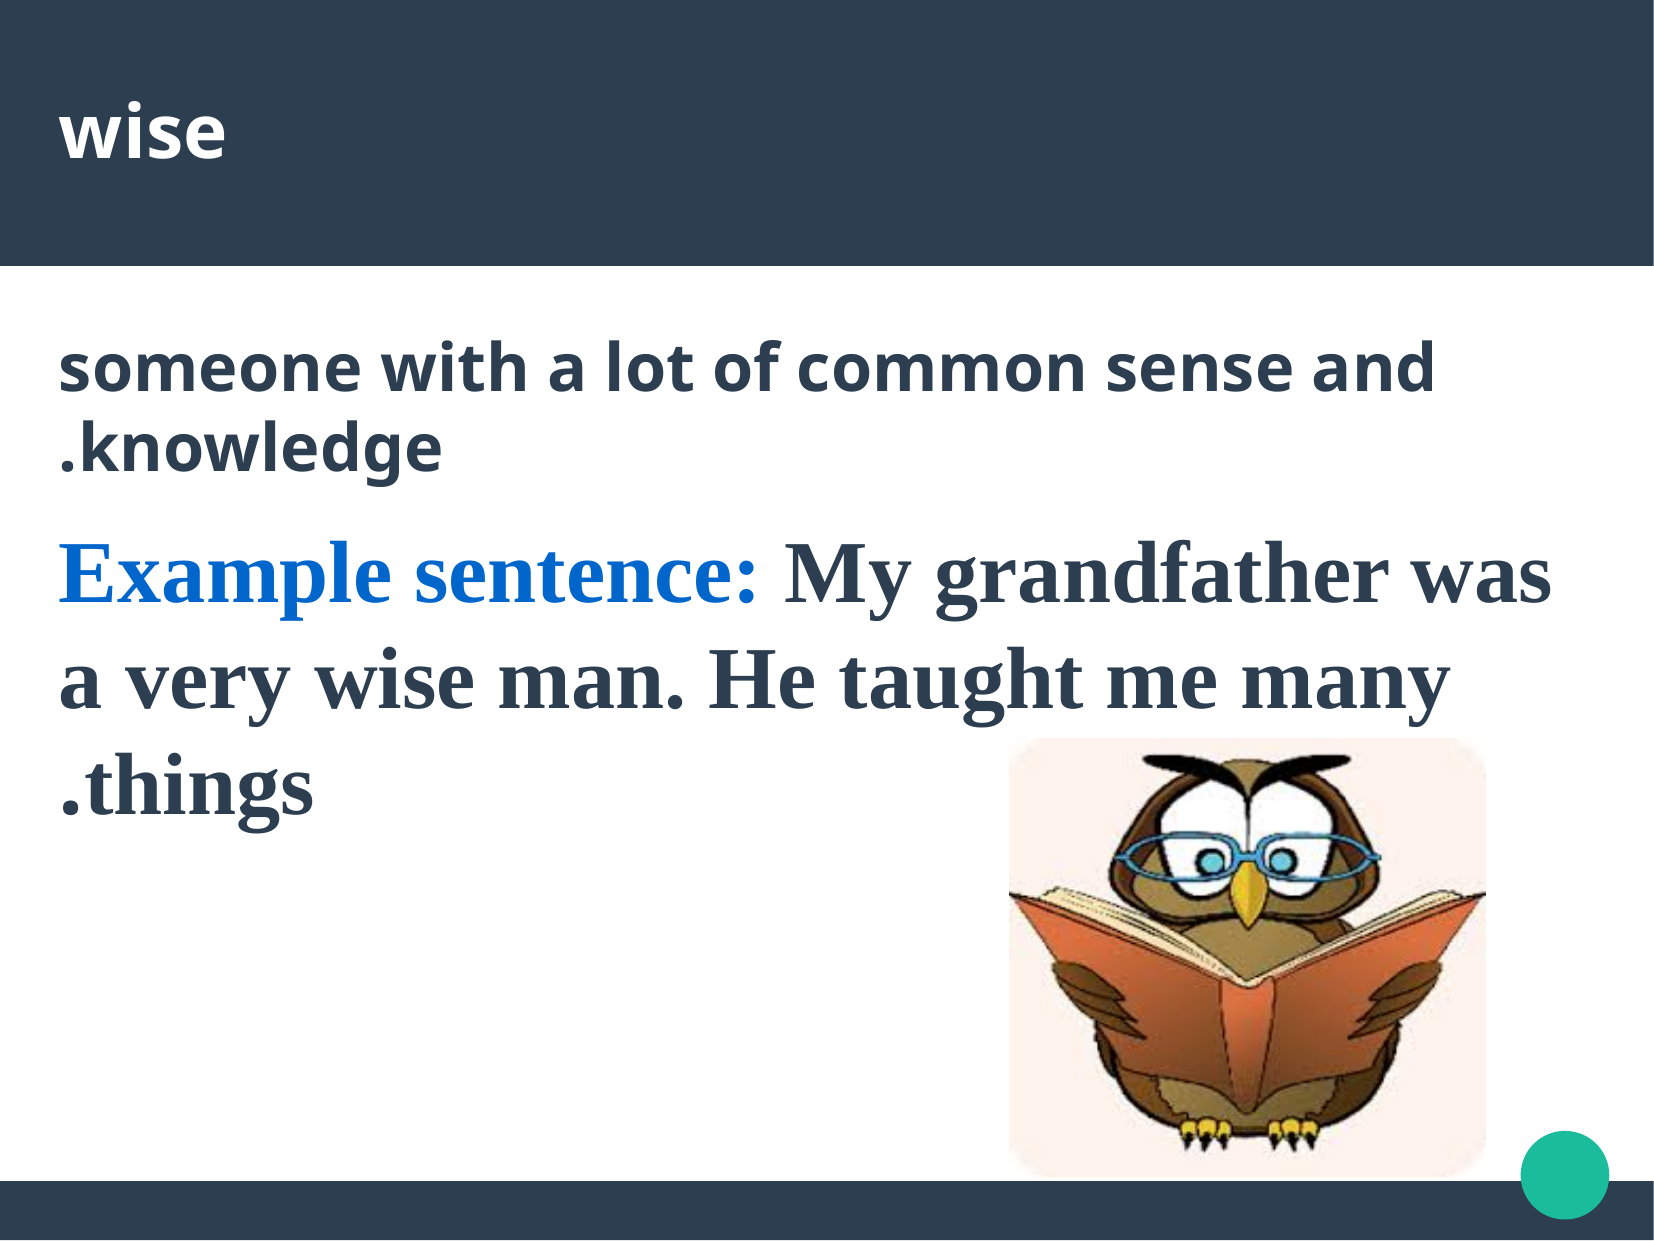

# wise
someone with a lot of common sense and knowledge.
Example sentence: My grandfather was a very wise man. He taught me many things.